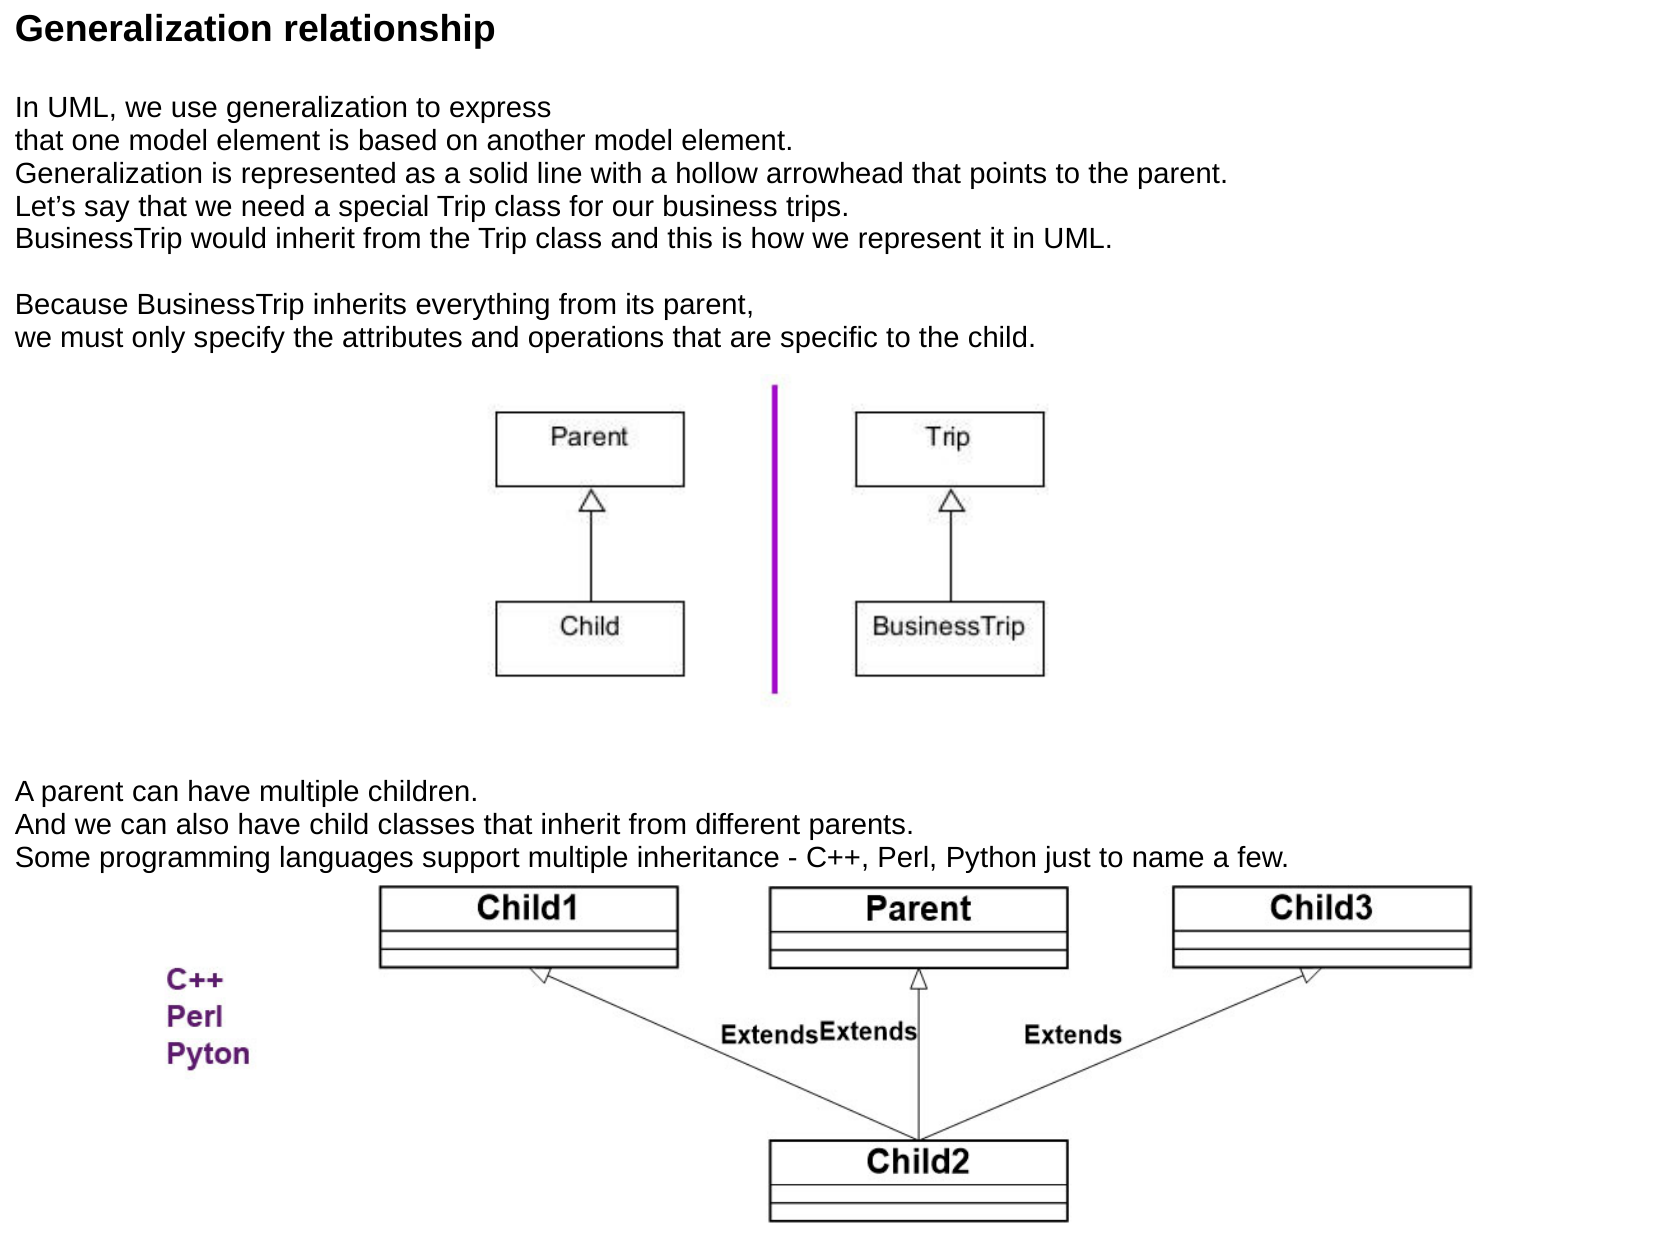

Generalization relationship
In UML, we use generalization to express
that one model element is based on another model element.
Generalization is represented as a solid line with a hollow arrowhead that points to the parent.
Let’s say that we need a special Trip class for our business trips.
BusinessTrip would inherit from the Trip class and this is how we represent it in UML.
Because BusinessTrip inherits everything from its parent,
we must only specify the attributes and operations that are specific to the child.
A parent can have multiple children.
And we can also have child classes that inherit from different parents.
Some programming languages support multiple inheritance - C++, Perl, Python just to name a few.